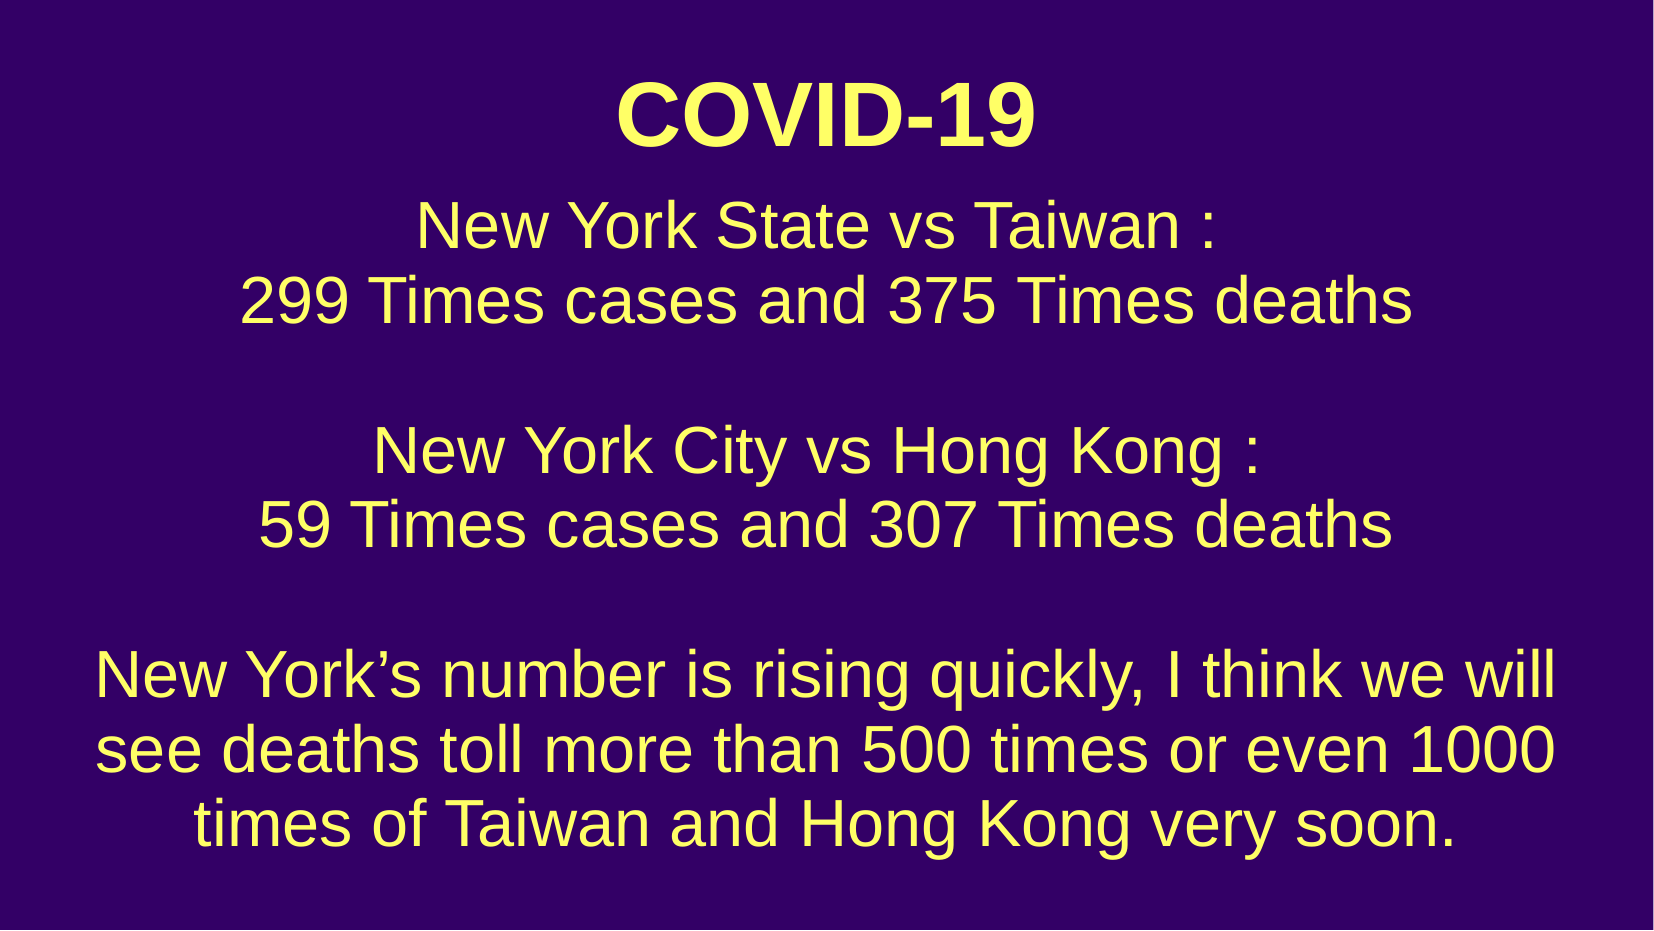

# COVID-19
New York State vs Taiwan :
299 Times cases and 375 Times deaths
New York City vs Hong Kong :
59 Times cases and 307 Times deaths
New York’s number is rising quickly, I think we will see deaths toll more than 500 times or even 1000 times of Taiwan and Hong Kong very soon.